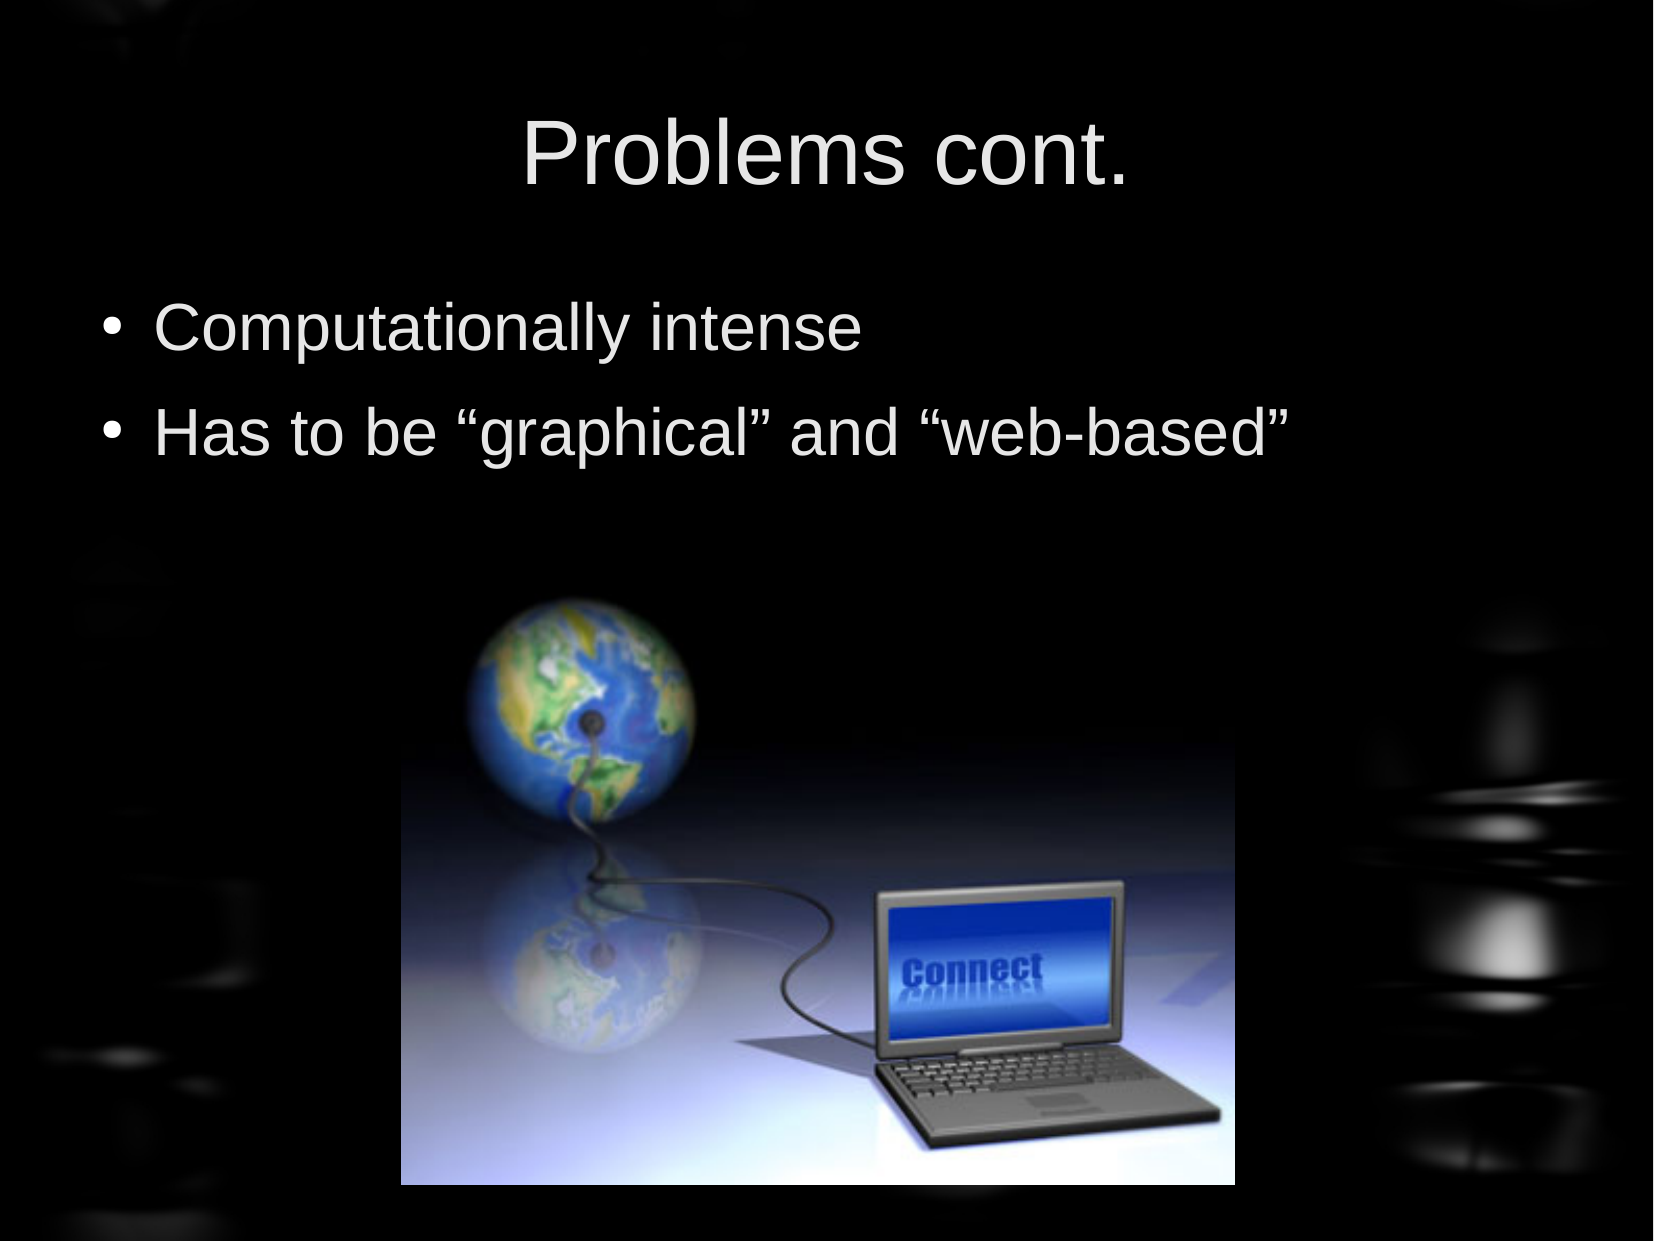

# Problems cont.
Computationally intense
Has to be “graphical” and “web-based”